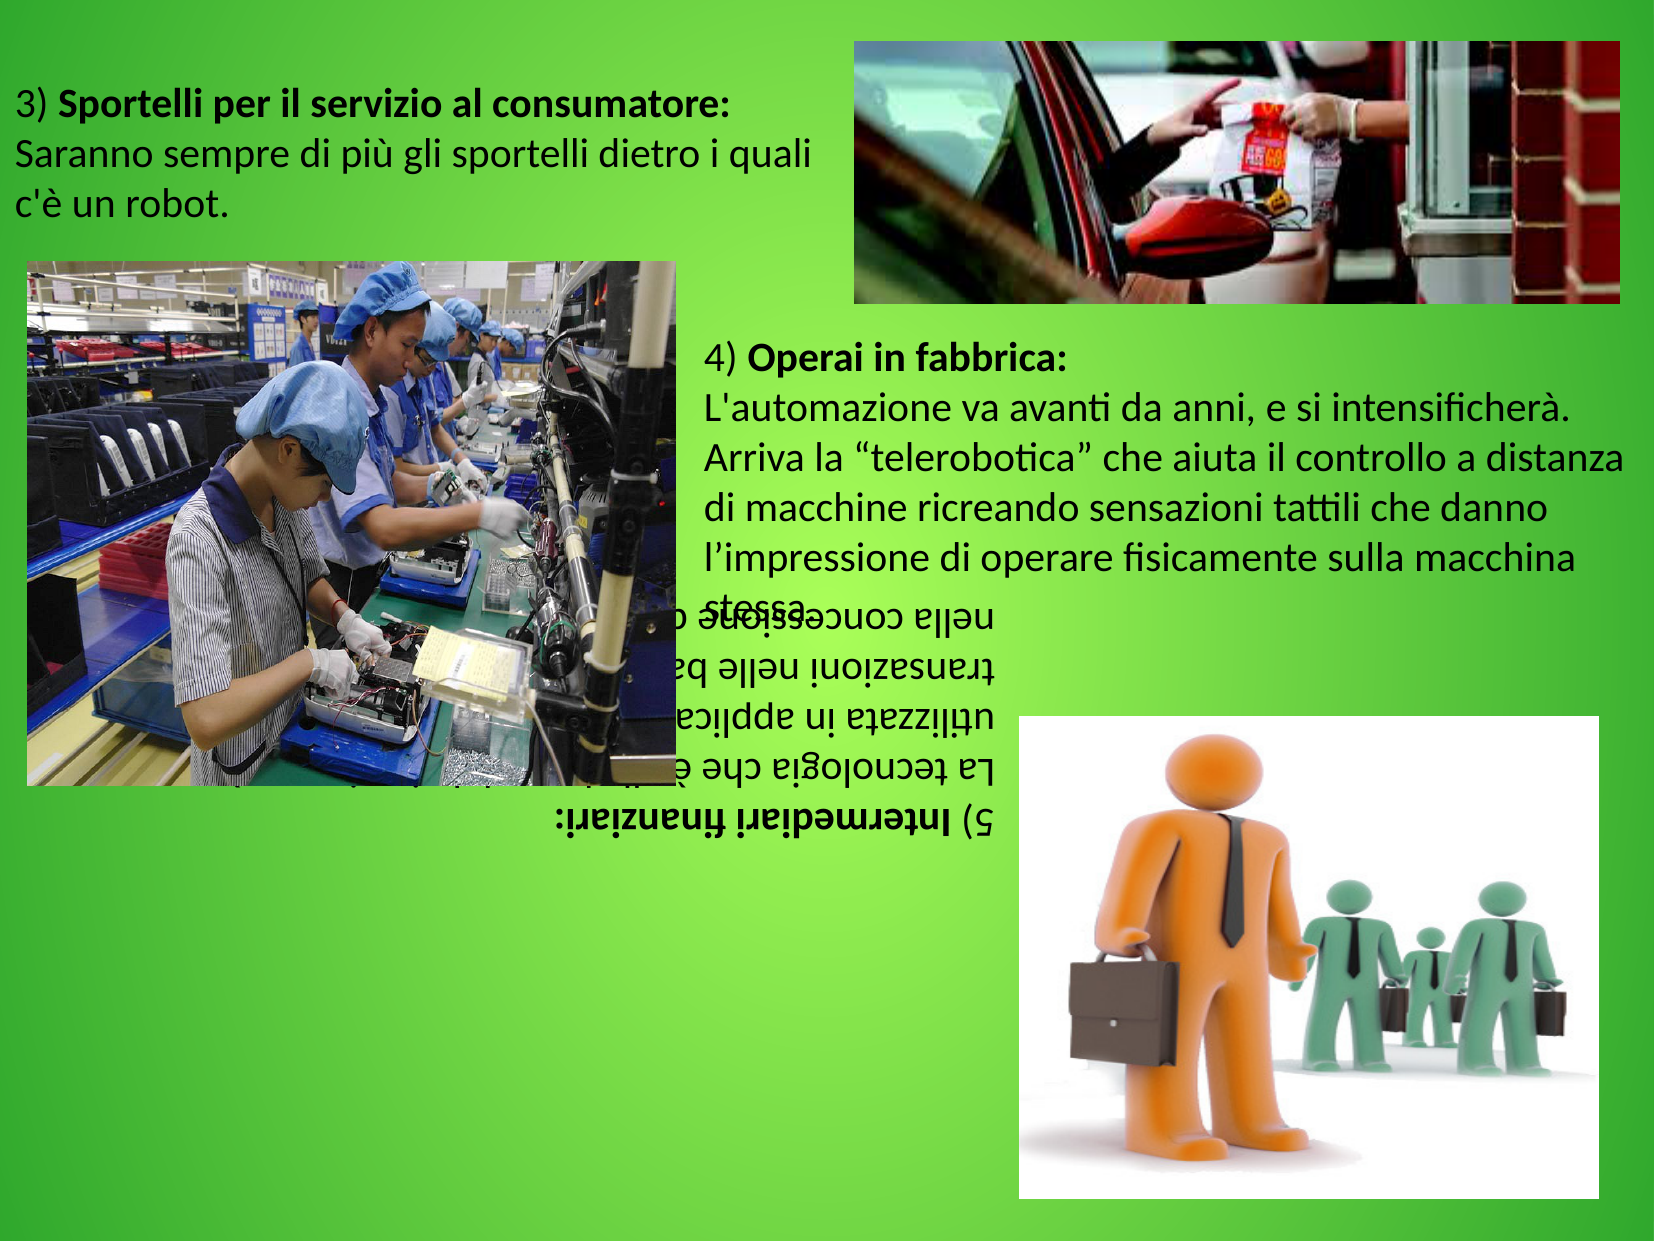

3) Sportelli per il servizio al consumatore:
Saranno sempre di più gli sportelli dietro i quali c'è un robot.
# 4) Operai in fabbrica: L'automazione va avanti da anni, e si intensificherà. Arriva la “telerobotica” che aiuta il controllo a distanza di macchine ricreando sensazioni tattili che danno l’impressione di operare fisicamente sulla macchina stessa.
5) Intermediari finanziari:
La tecnologia che è alla base del Bitcoin potrà essere utilizzata in applicazioni diverse, automatizzando molte transazioni nelle banche, nelle società di assicurazione e nella concessione di mutui.